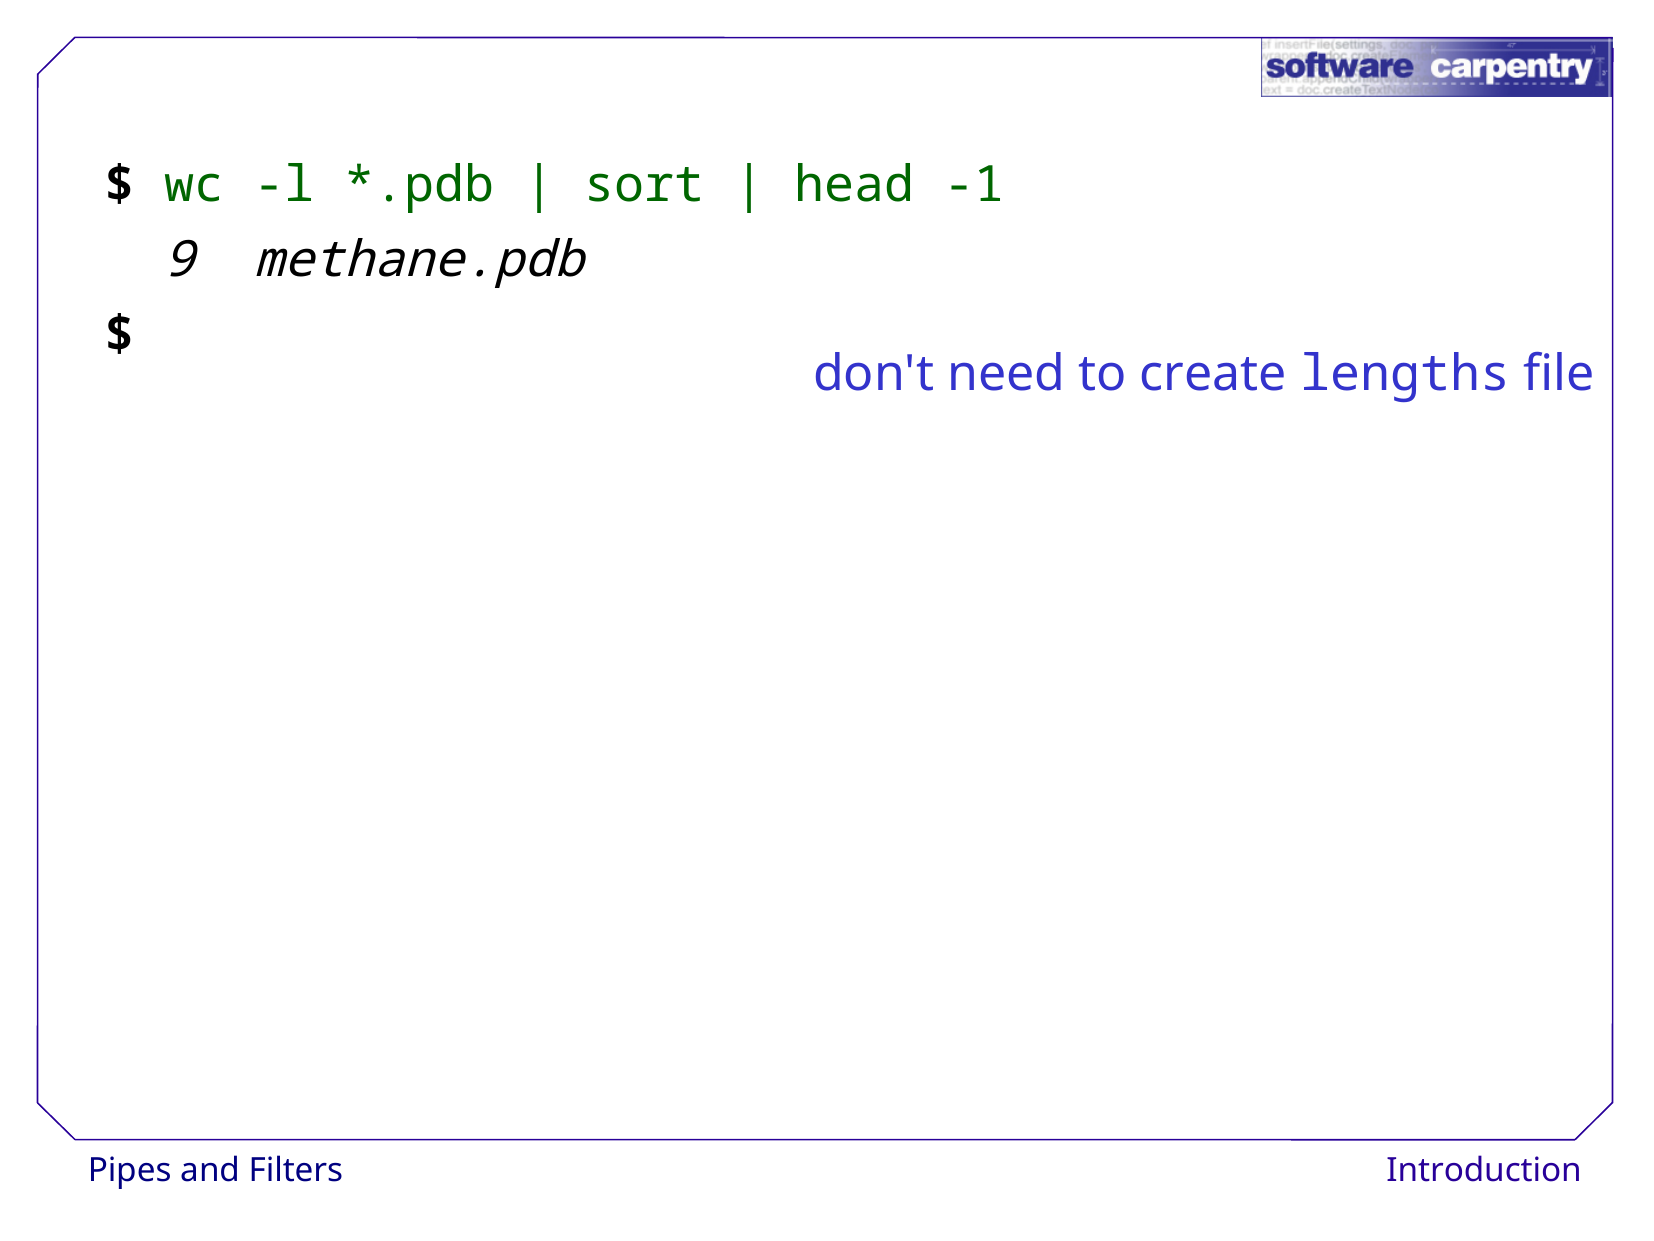

$ wc -l *.pdb | sort | head -1
 9 methane.pdb
$
don't need to create lengths file